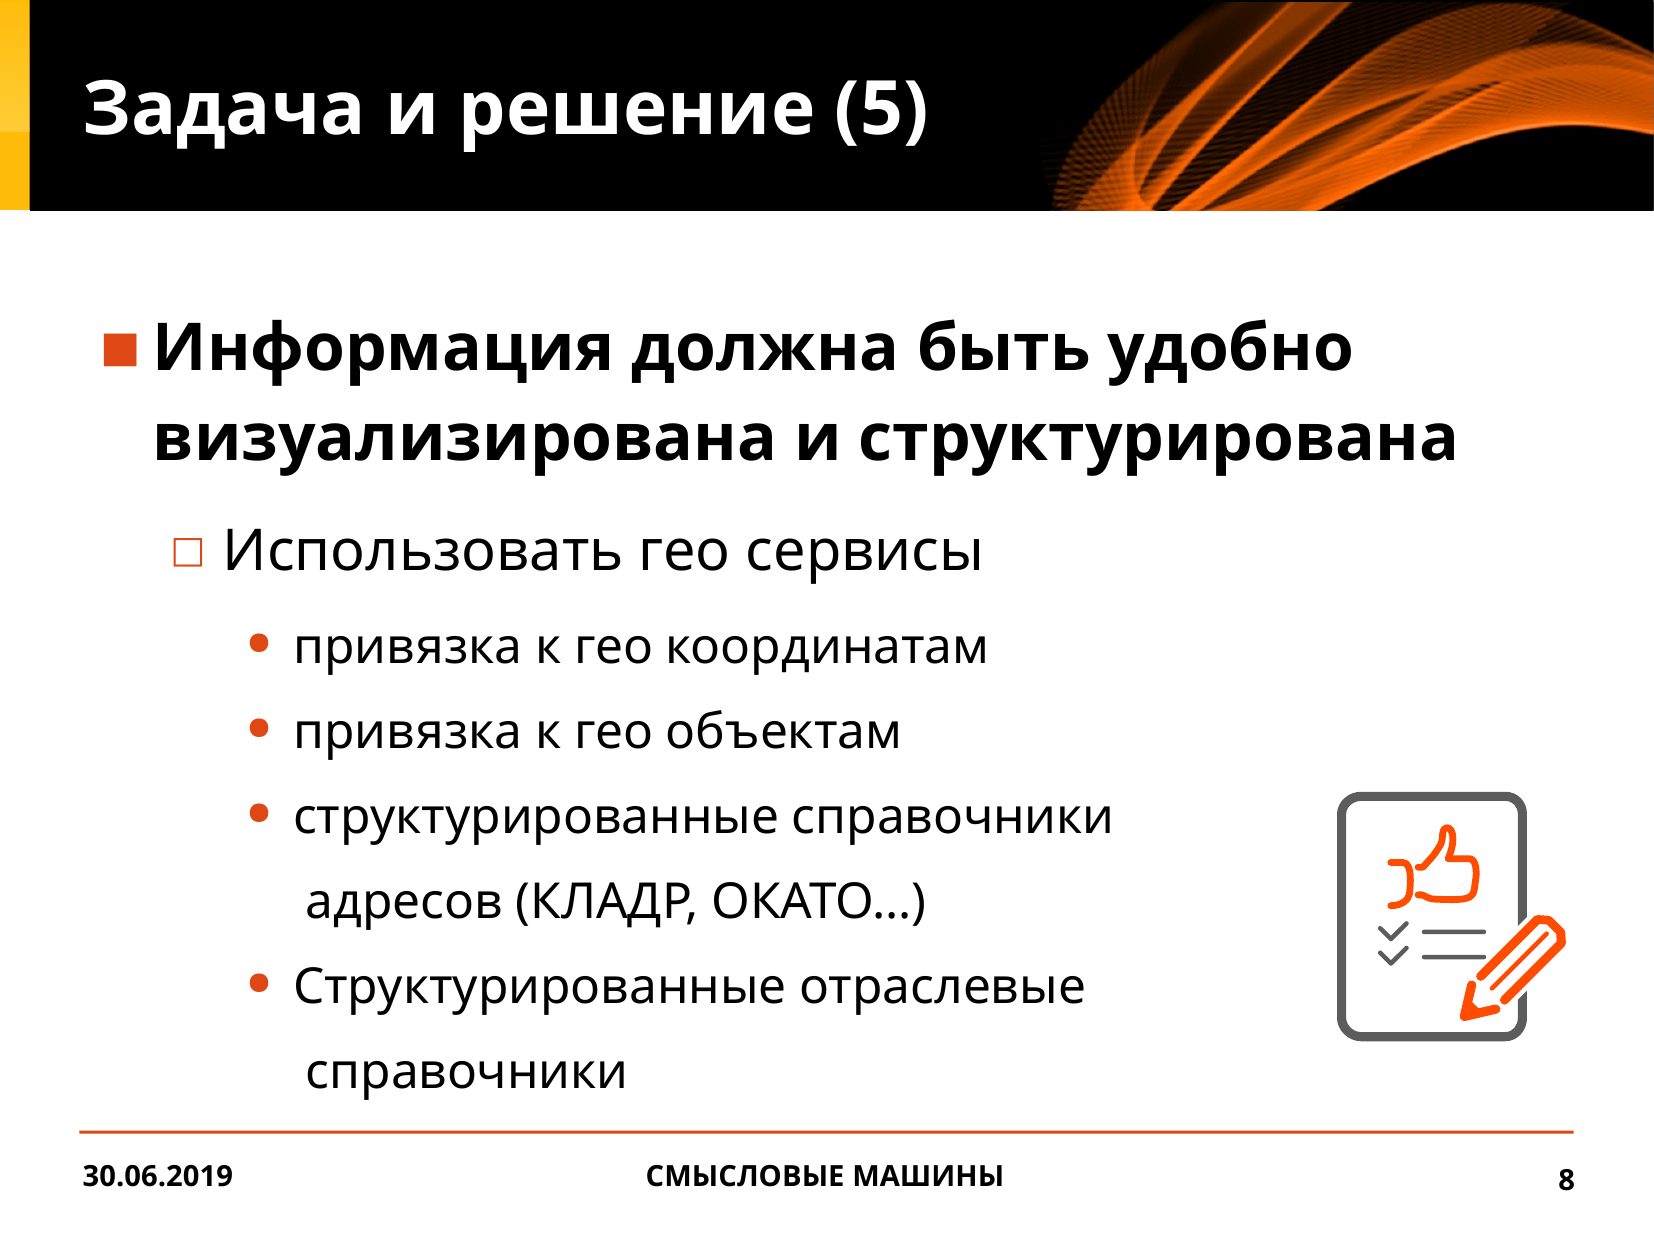

# Задача и решение (5)
Информация должна быть удобно визуализирована и структурирована
Использовать гео сервисы
привязка к гео координатам
привязка к гео объектам
cтруктурированные справочники
 адресов (КЛАДР, ОКАТО…)
Структурированные отраслевые
 справочники